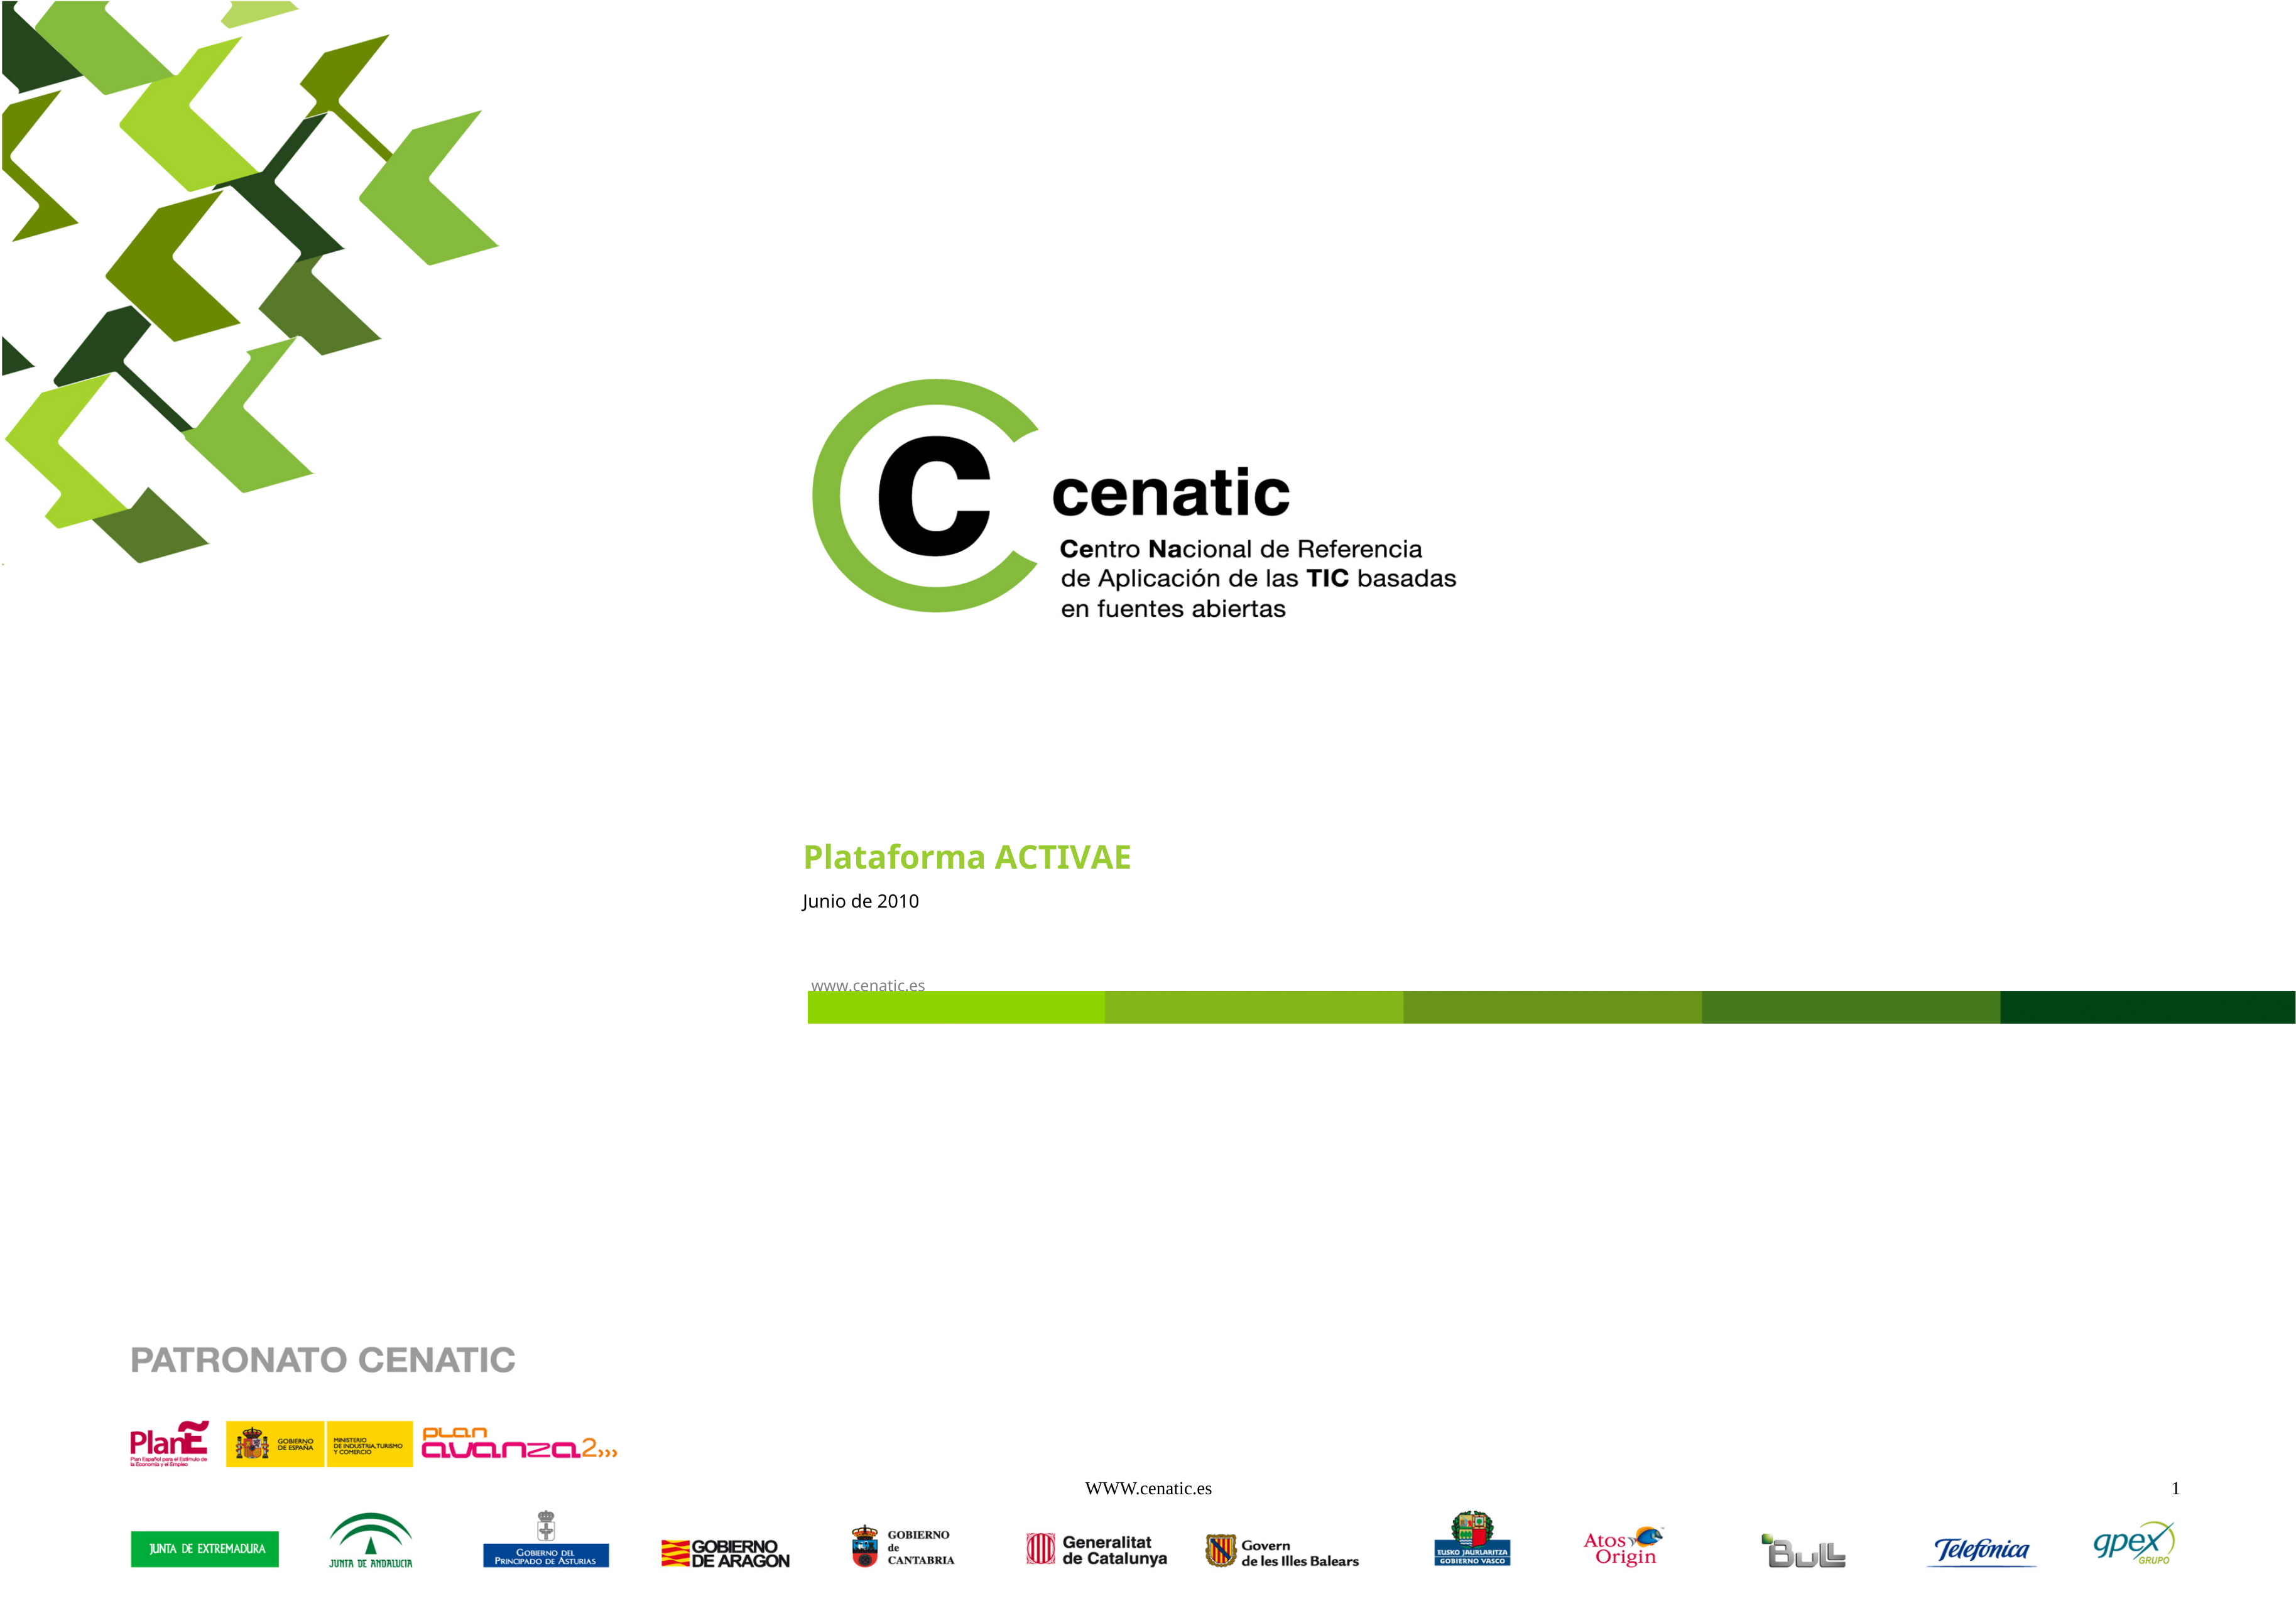

Plataforma ACTIVAE
 Junio de 2010
 www.cenatic.es
WWW.cenatic.es
1